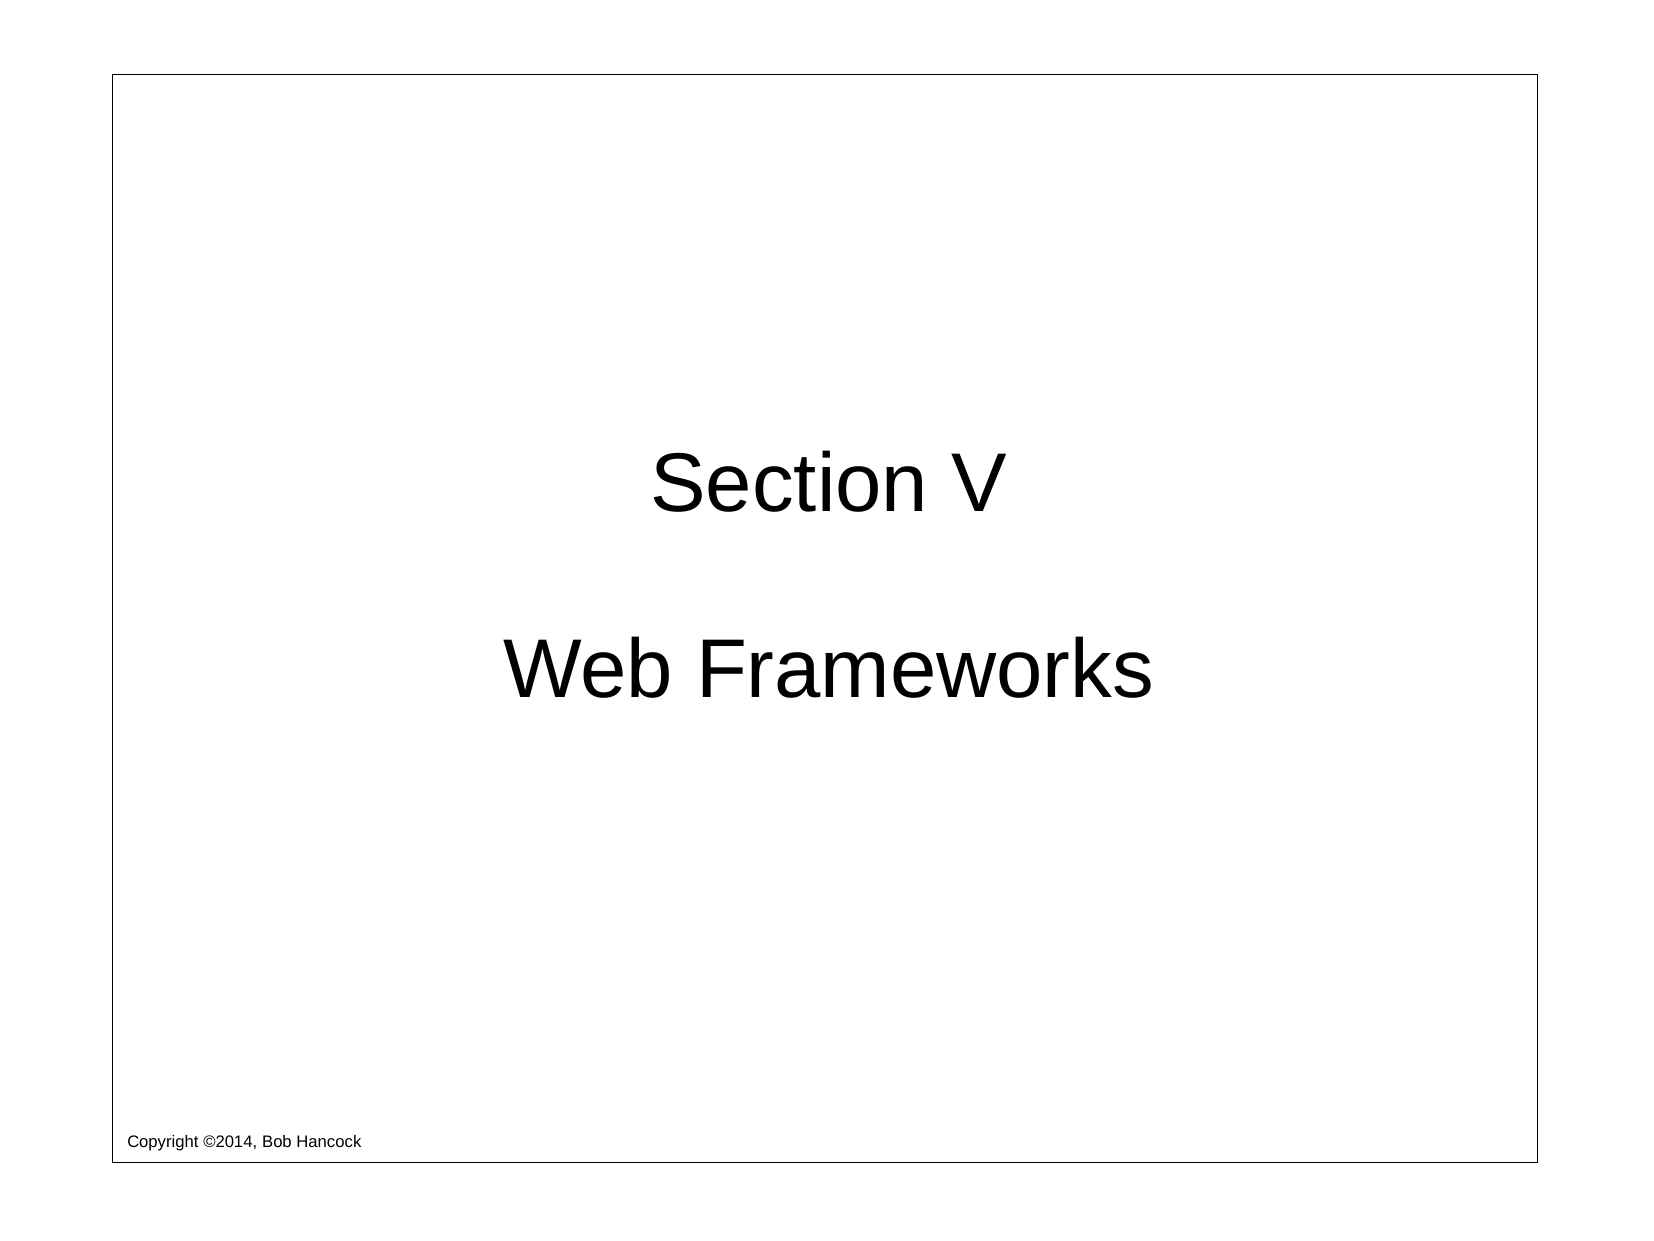

# Section V Web Frameworks
Copyright ©2014, Bob Hancock